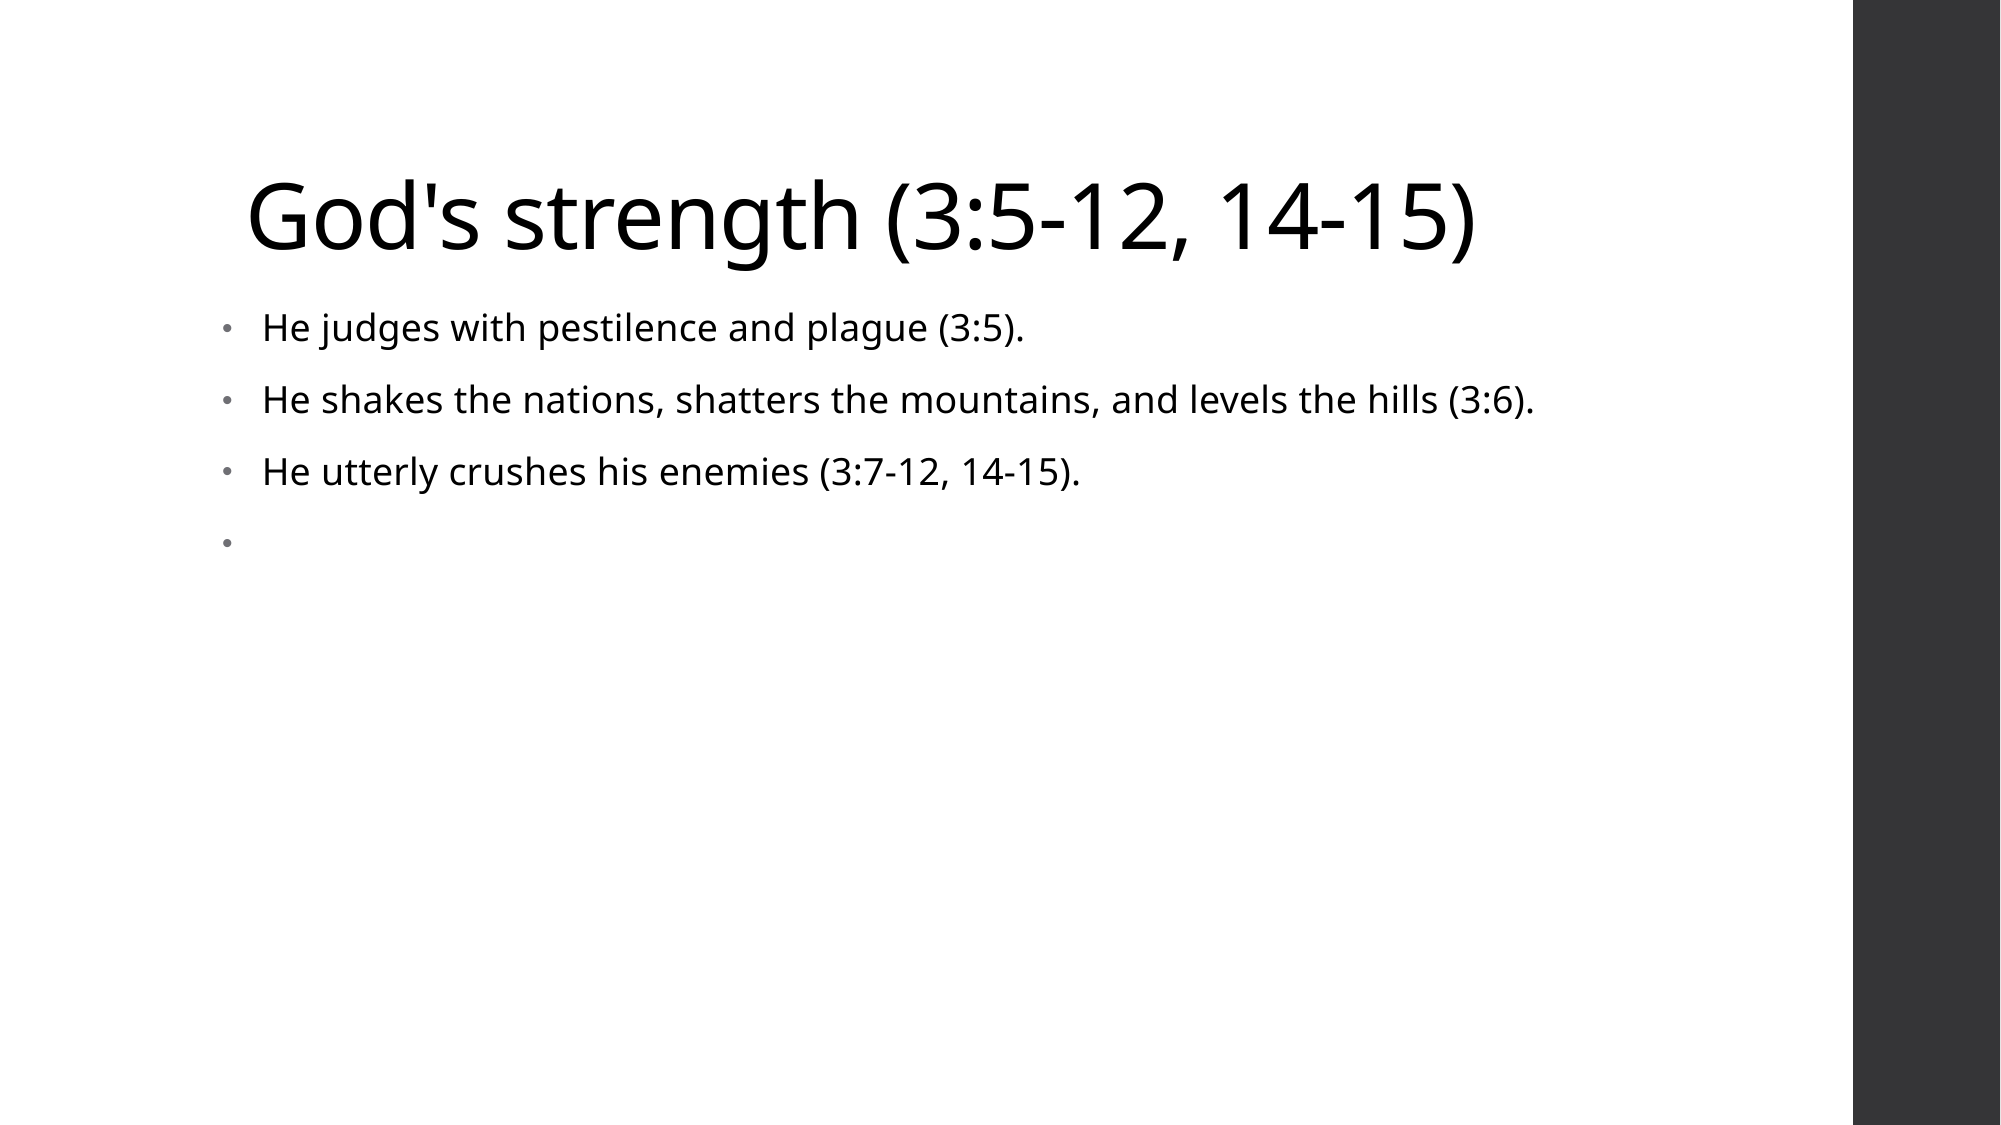

# God's strength (3:5-12, 14-15)
 He judges with pestilence and plague (3:5).
 He shakes the nations, shatters the mountains, and levels the hills (3:6).
 He utterly crushes his enemies (3:7-12, 14-15).